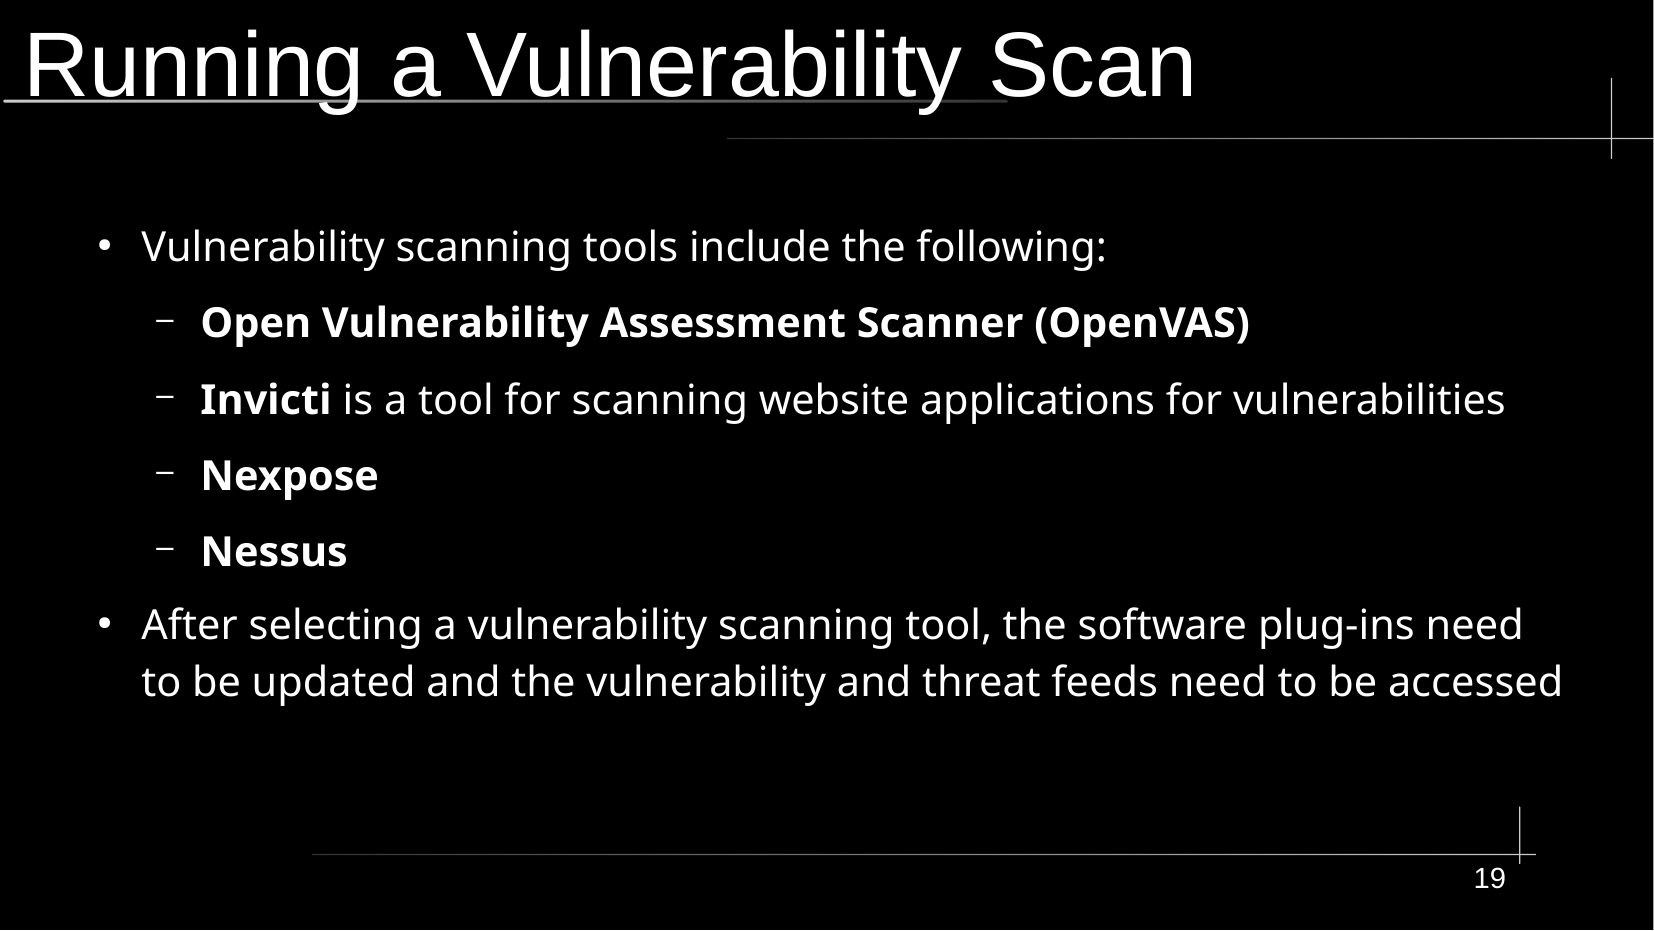

# Running a Vulnerability Scan
Vulnerability scanning tools include the following:
Open Vulnerability Assessment Scanner (OpenVAS)
Invicti is a tool for scanning website applications for vulnerabilities
Nexpose
Nessus
After selecting a vulnerability scanning tool, the software plug-ins need to be updated and the vulnerability and threat feeds need to be accessed
19